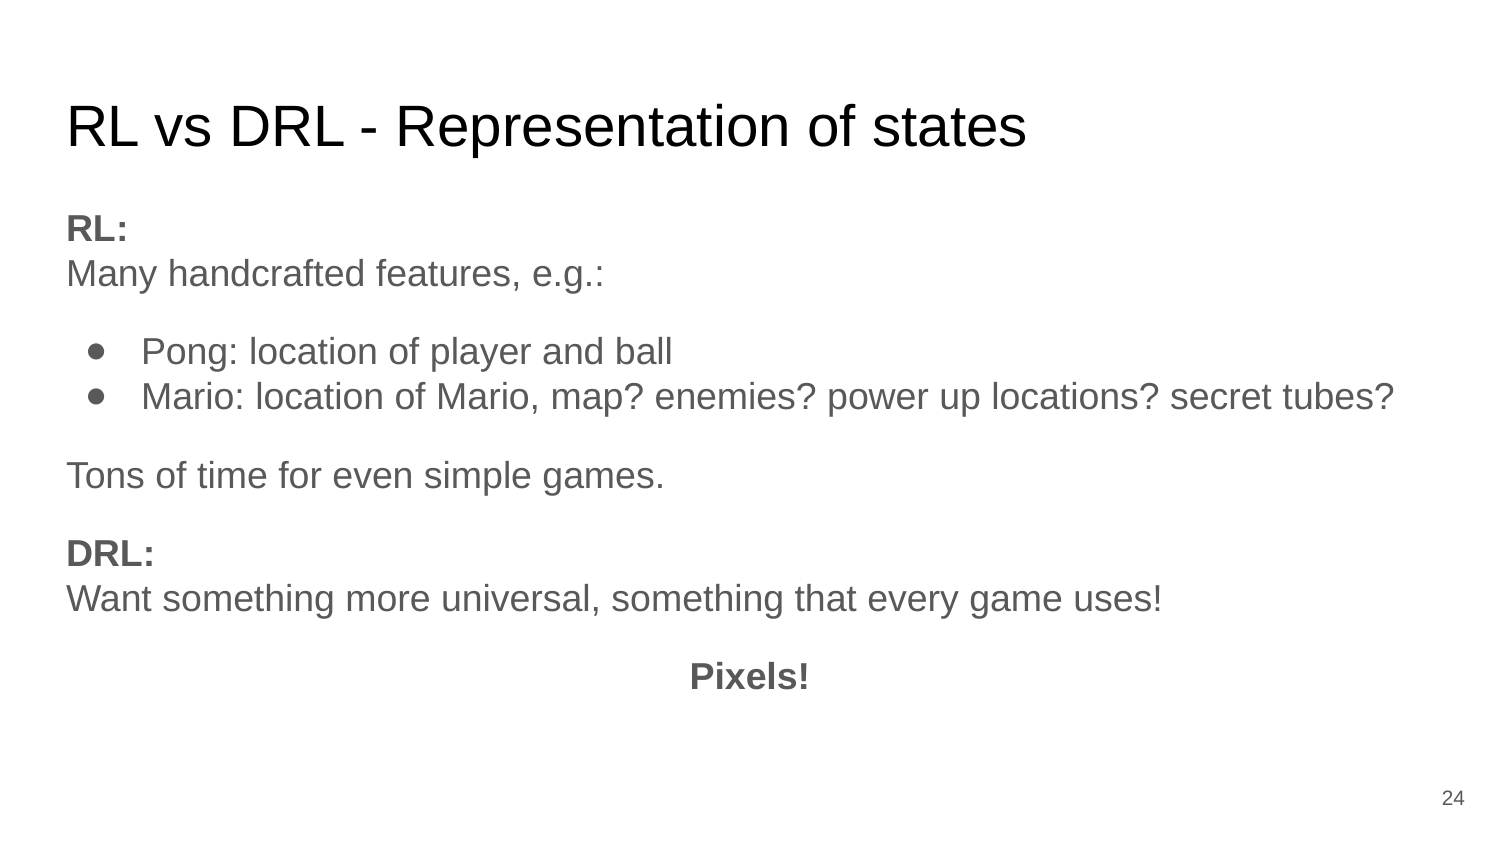

# RL vs DRL - Representation of states
RL:
Many handcrafted features, e.g.:
Pong: location of player and ball
Mario: location of Mario, map? enemies? power up locations? secret tubes?
Tons of time for even simple games.
DRL:
Want something more universal, something that every game uses!
Pixels!